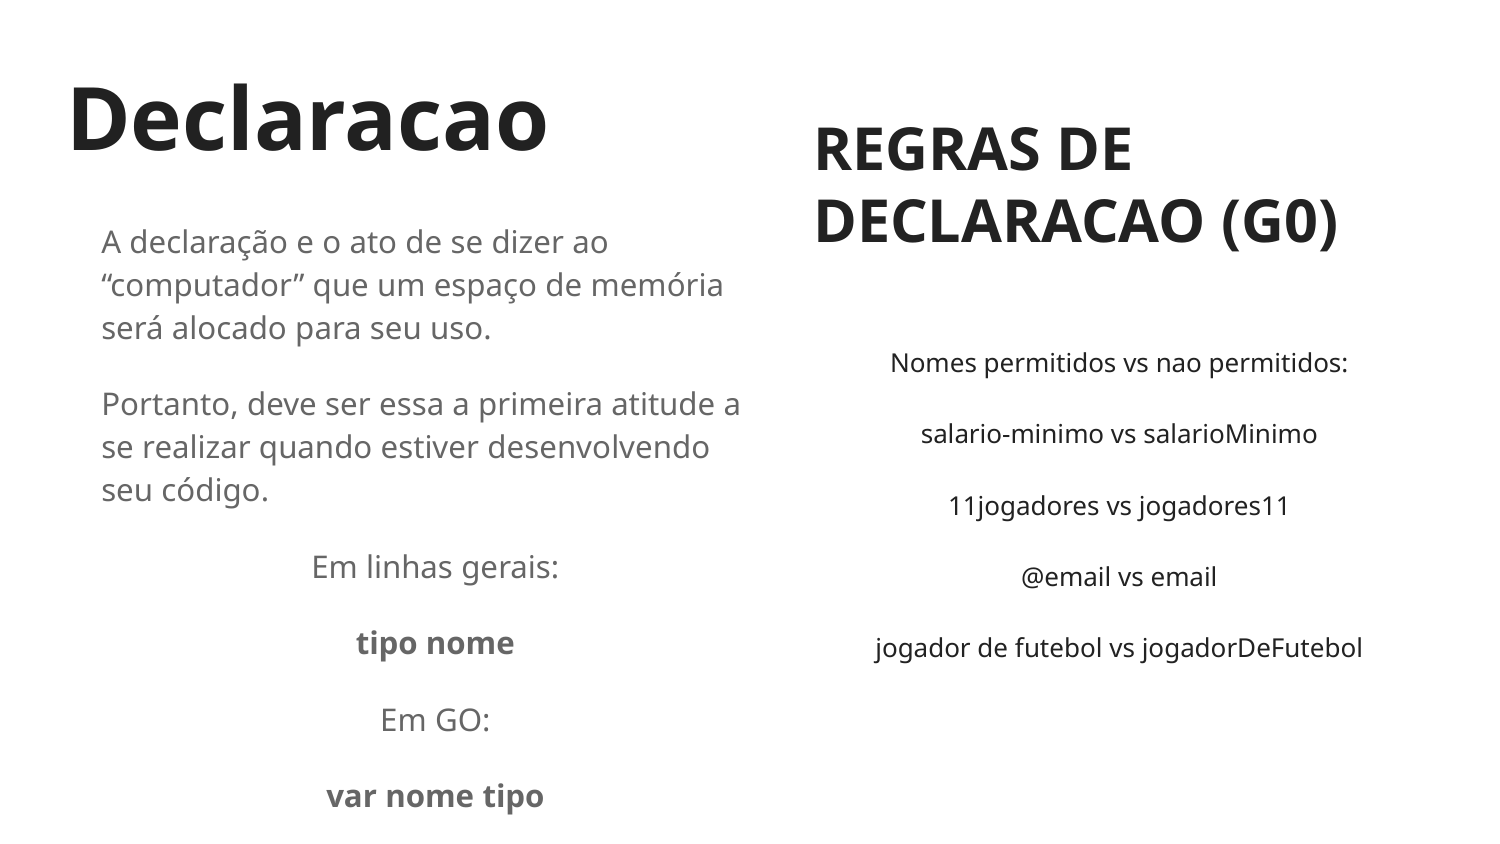

# Declaracao
REGRAS DE DECLARACAO (G0)
Nomes permitidos vs nao permitidos:
salario-minimo vs salarioMinimo
11jogadores vs jogadores11
@email vs email
jogador de futebol vs jogadorDeFutebol
A declaração e o ato de se dizer ao “computador” que um espaço de memória será alocado para seu uso.
Portanto, deve ser essa a primeira atitude a se realizar quando estiver desenvolvendo seu código.
Em linhas gerais:
tipo nome
Em GO:
var nome tipo